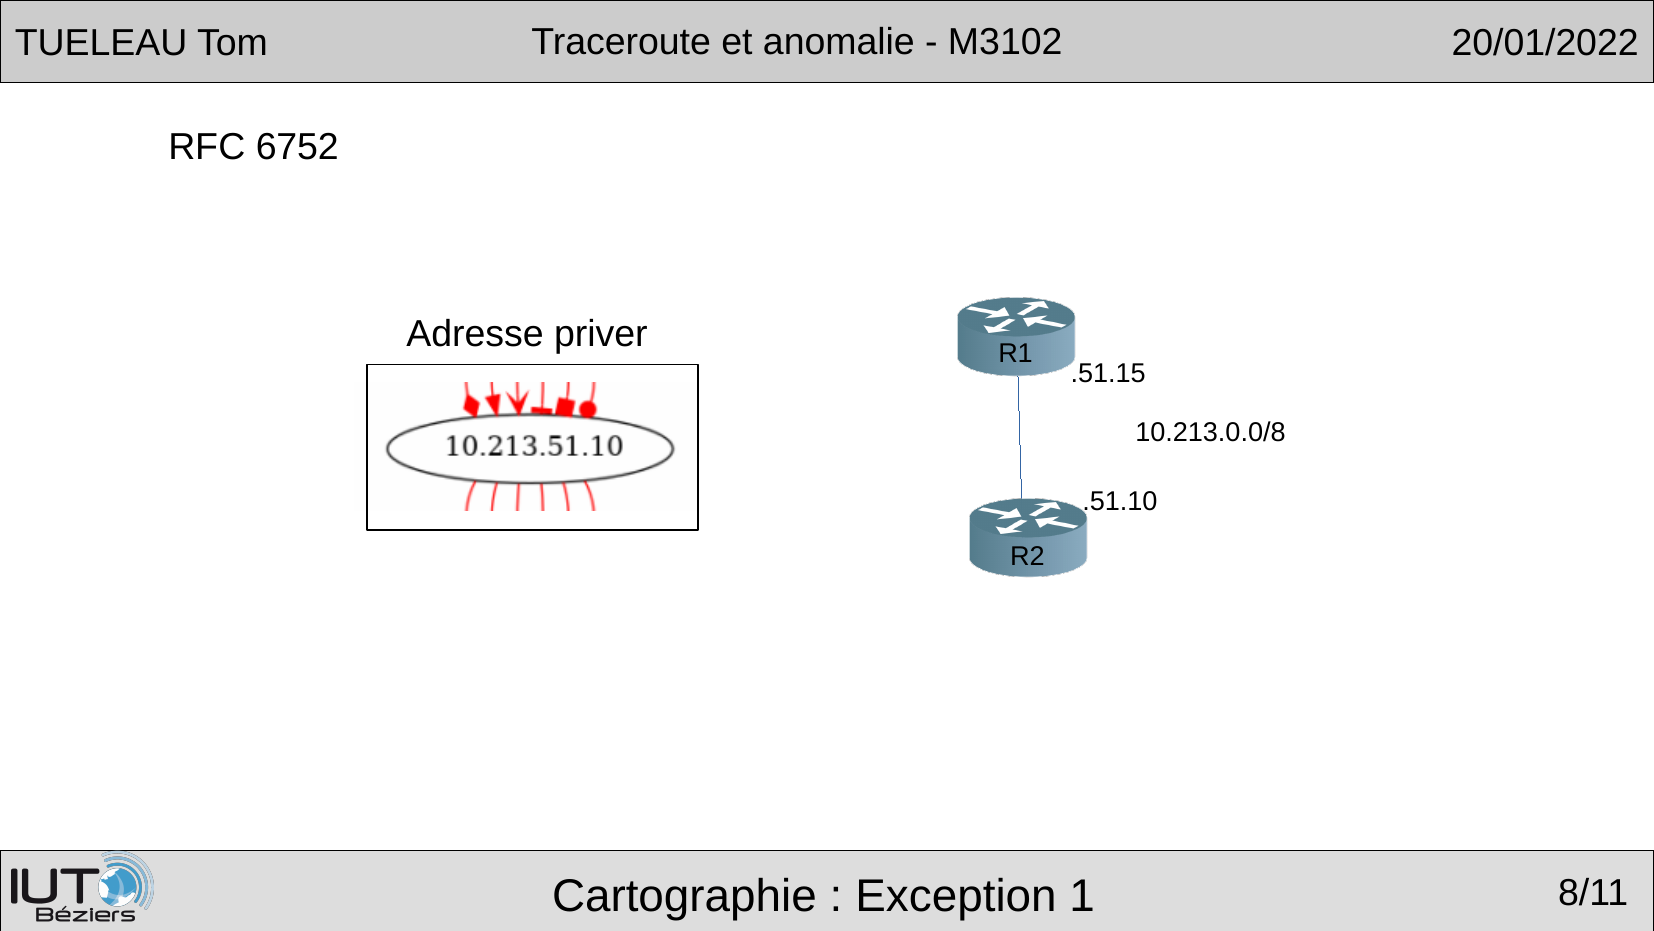

RFC 6752
Adresse priver
R1
.51.15
10.213.0.0/8
.51.10
R2
Cartographie : Exception 1